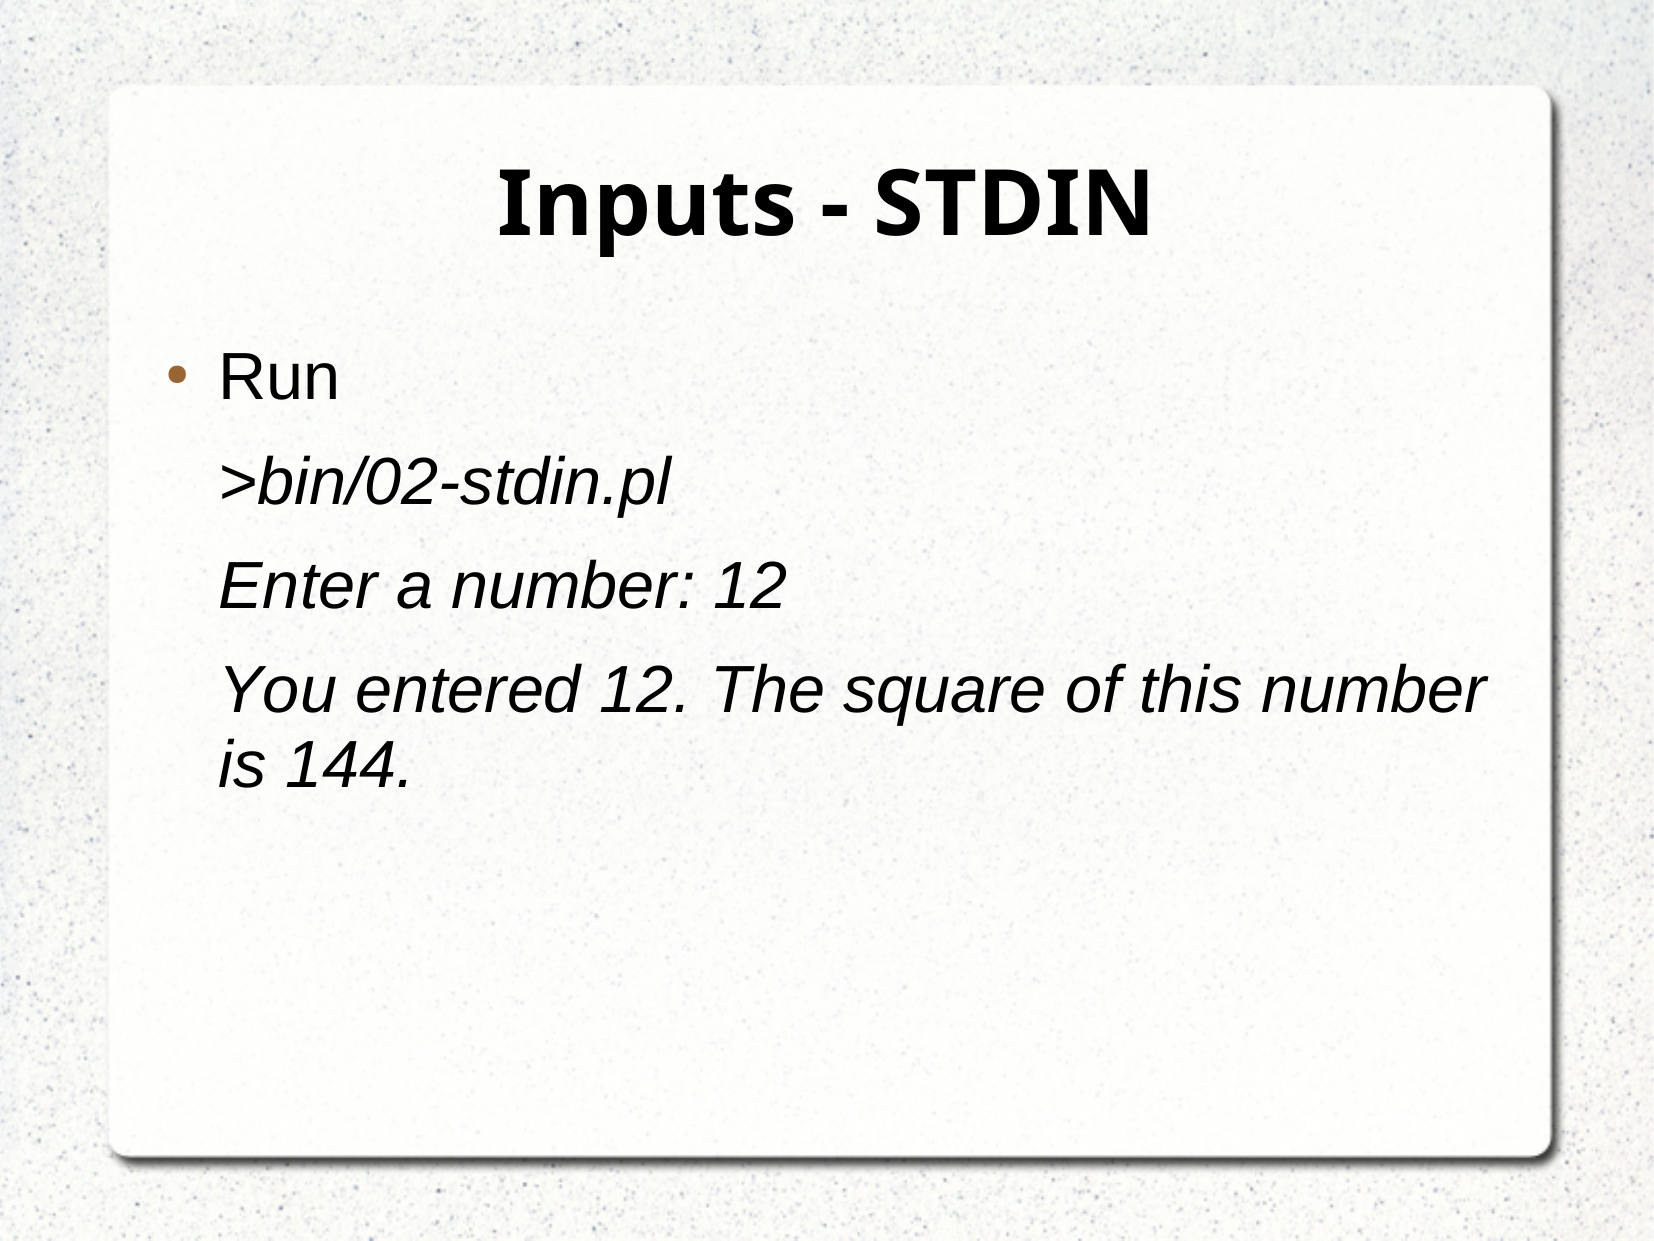

# Inputs - STDIN
Run
>bin/02-stdin.pl
Enter a number: 12
You entered 12. The square of this number is 144.